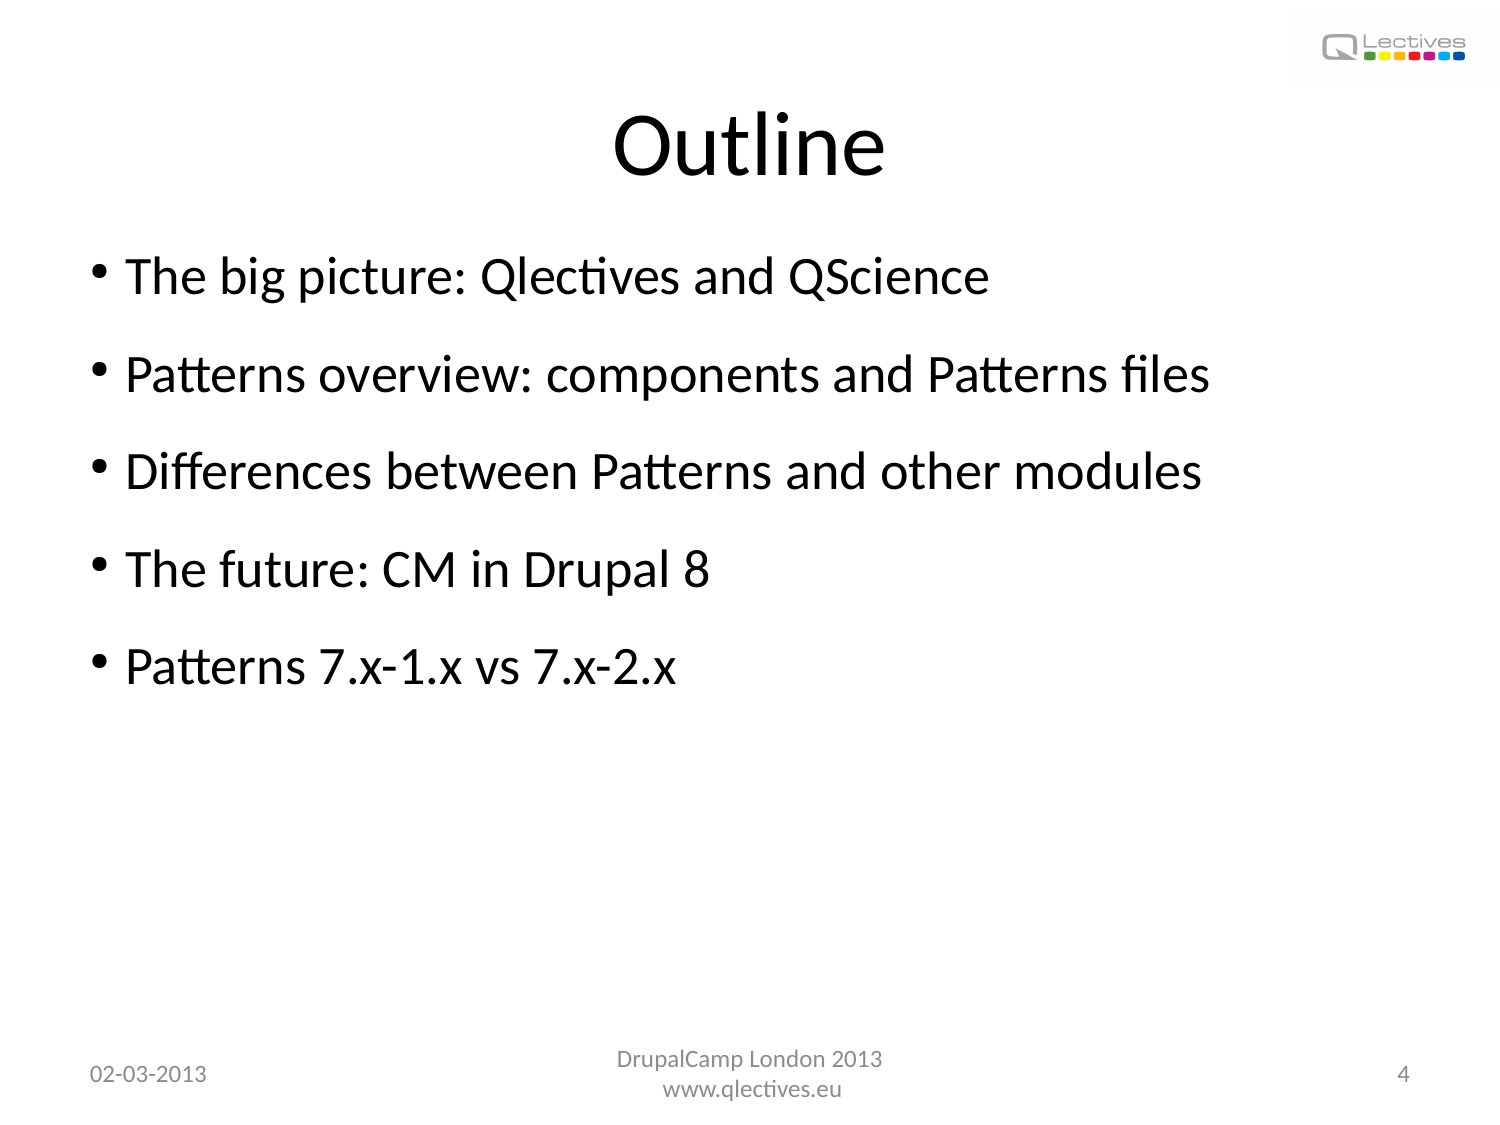

Outline
The big picture: Qlectives and QScience
Patterns overview: components and Patterns files
Differences between Patterns and other modules
The future: CM in Drupal 8
Patterns 7.x-1.x vs 7.x-2.x
02-03-2013
DrupalCamp London 2013
 www.qlectives.eu